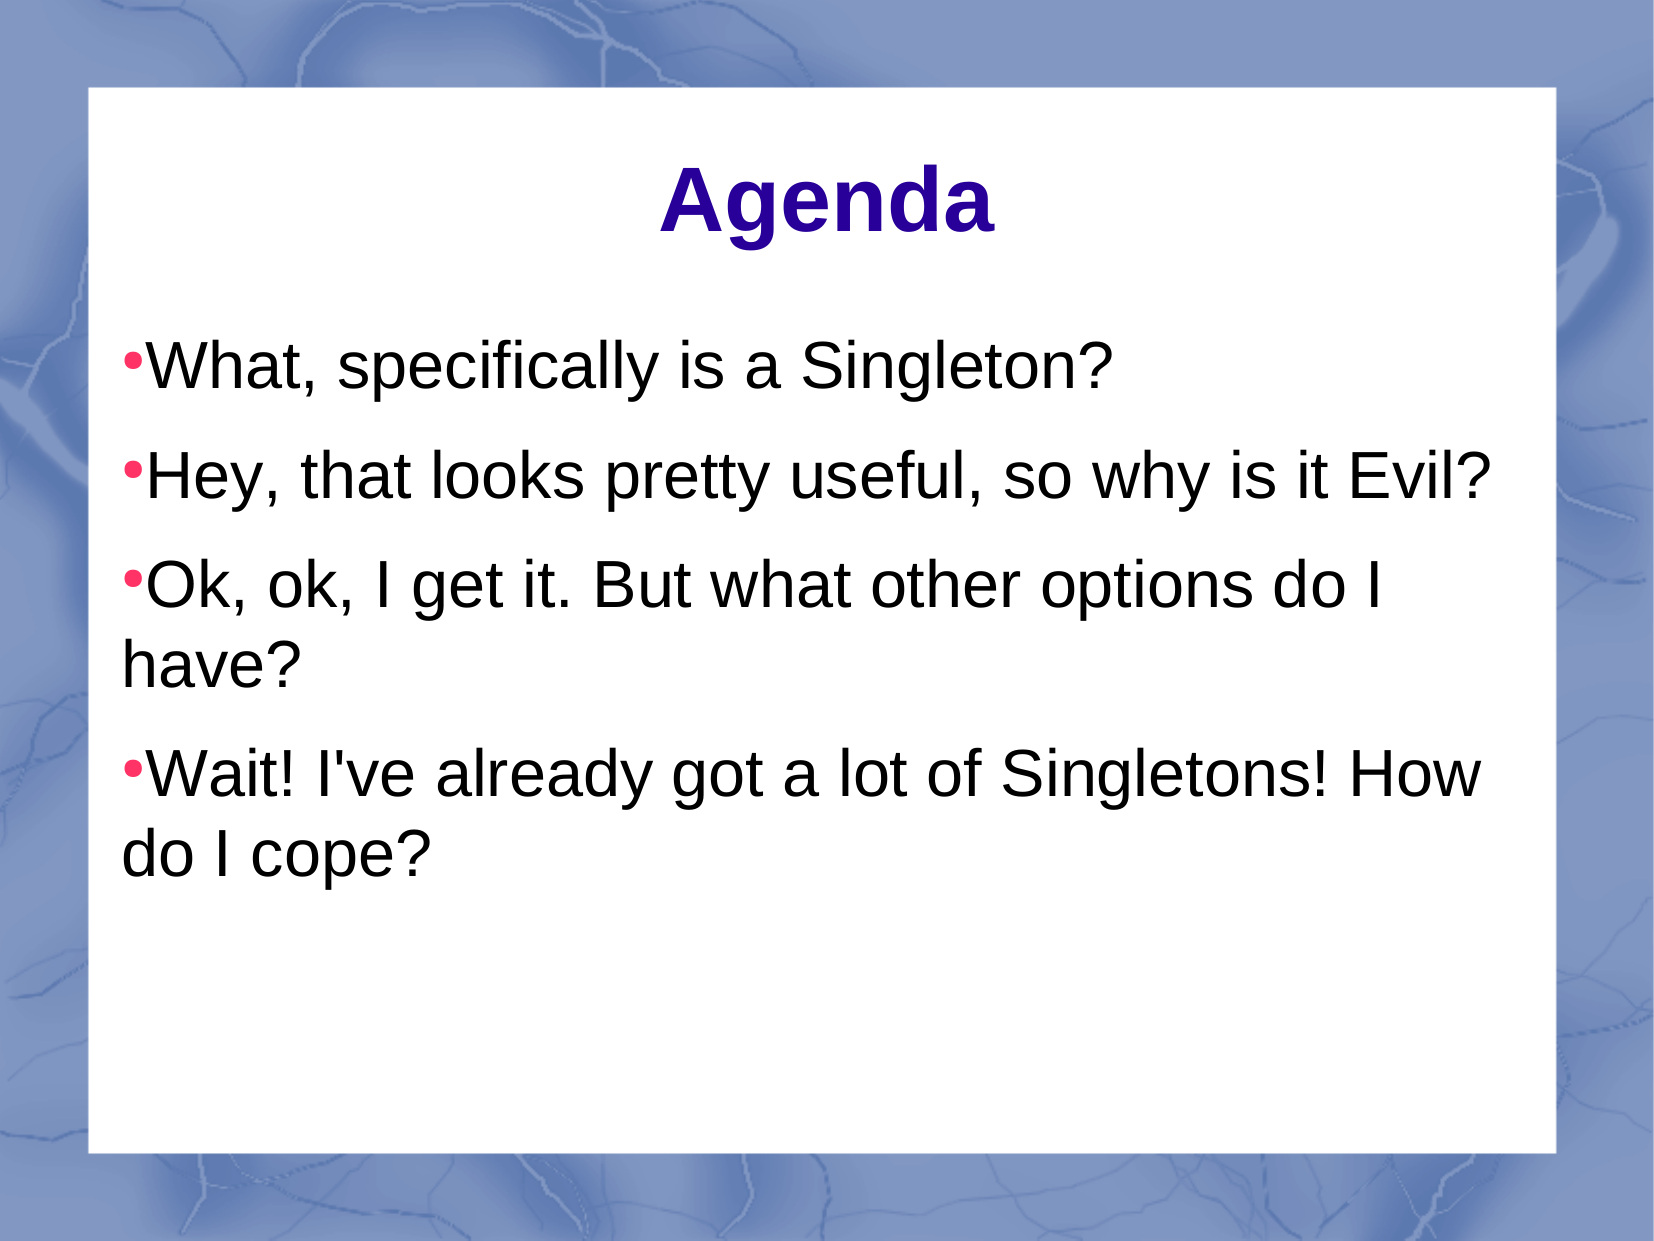

# Agenda
What, specifically is a Singleton?
Hey, that looks pretty useful, so why is it Evil?
Ok, ok, I get it. But what other options do I have?
Wait! I've already got a lot of Singletons! How do I cope?